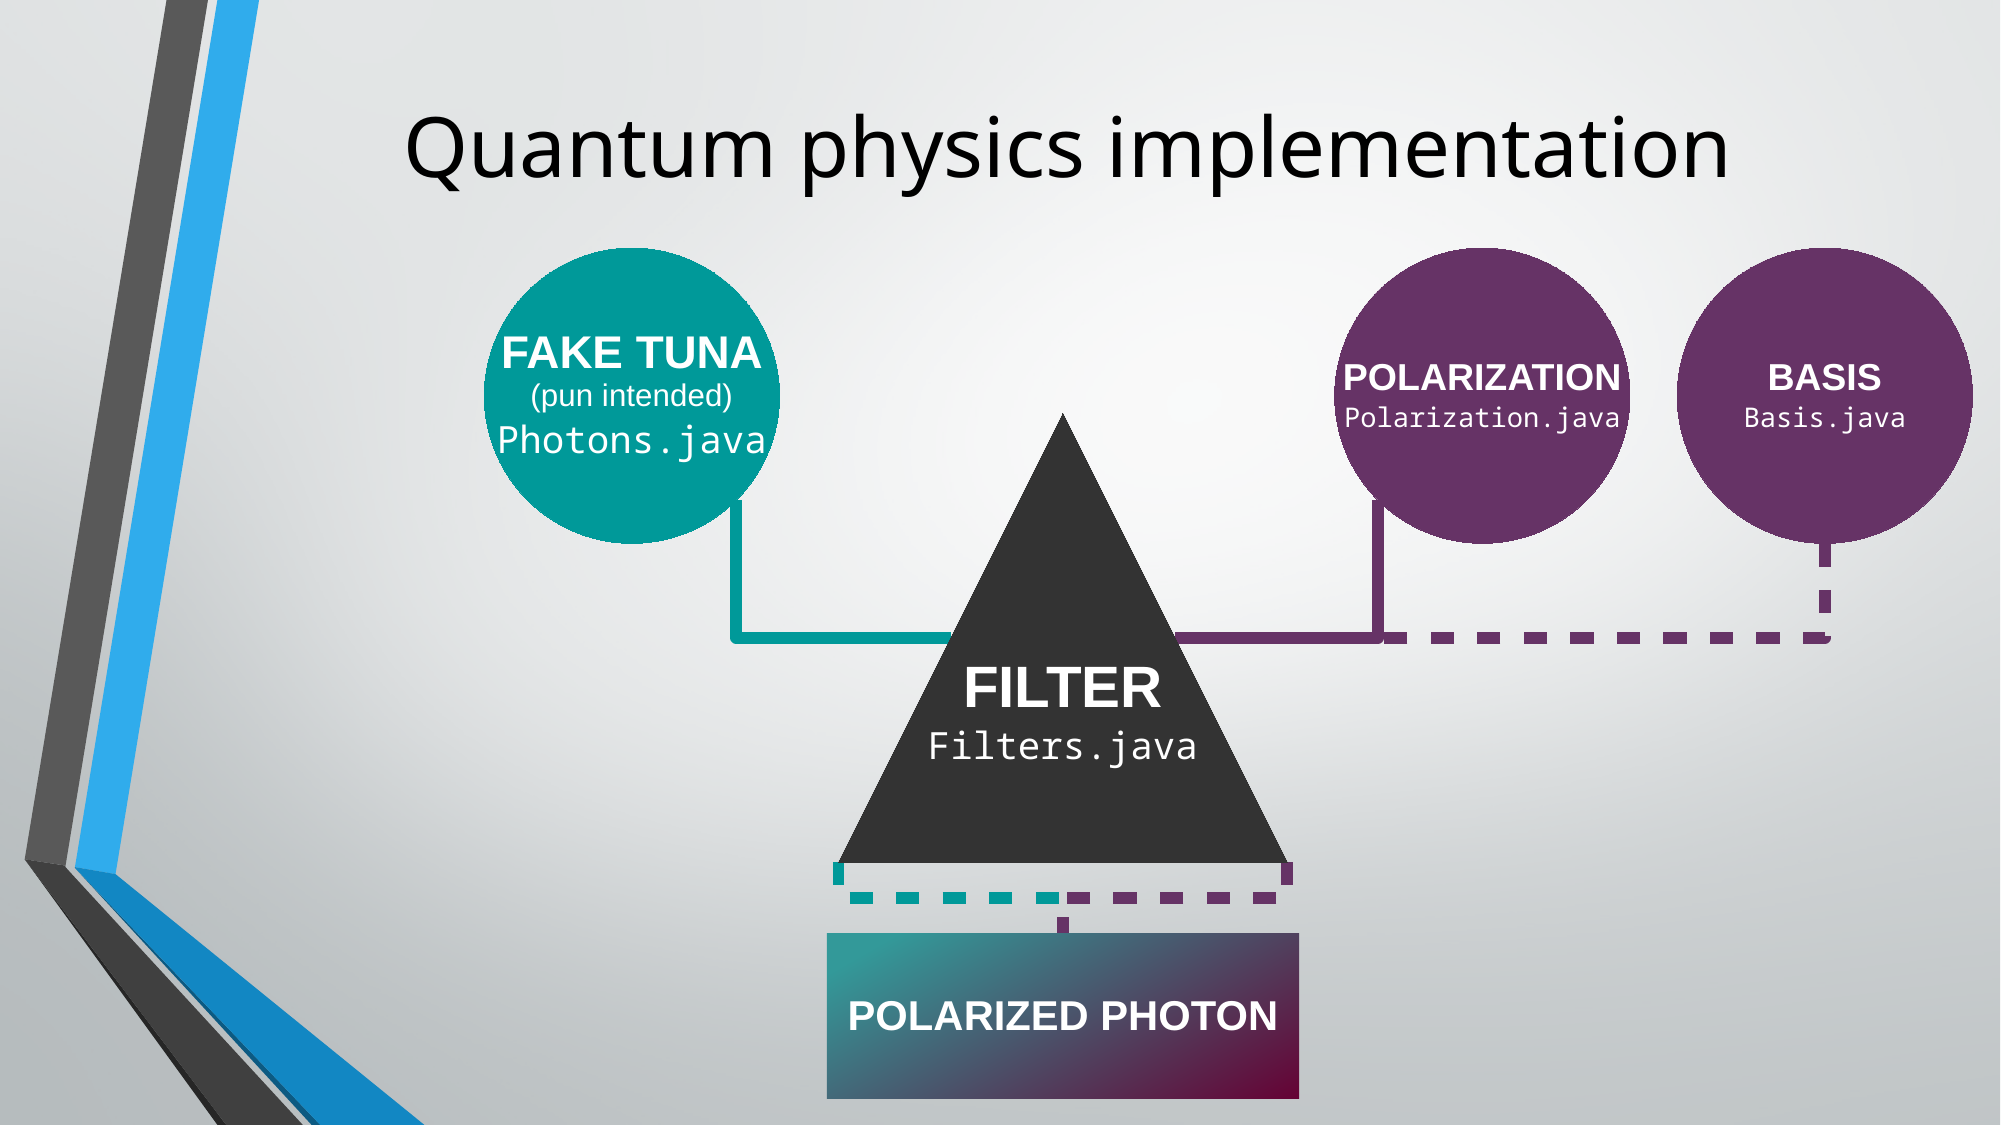

# Quantum physics implementation
FAKE TUNA
(pun intended)
Photons.java
POLARIZATION
Polarization.java
BASIS
Basis.java
FILTER
Filters.java
POLARIZED PHOTON